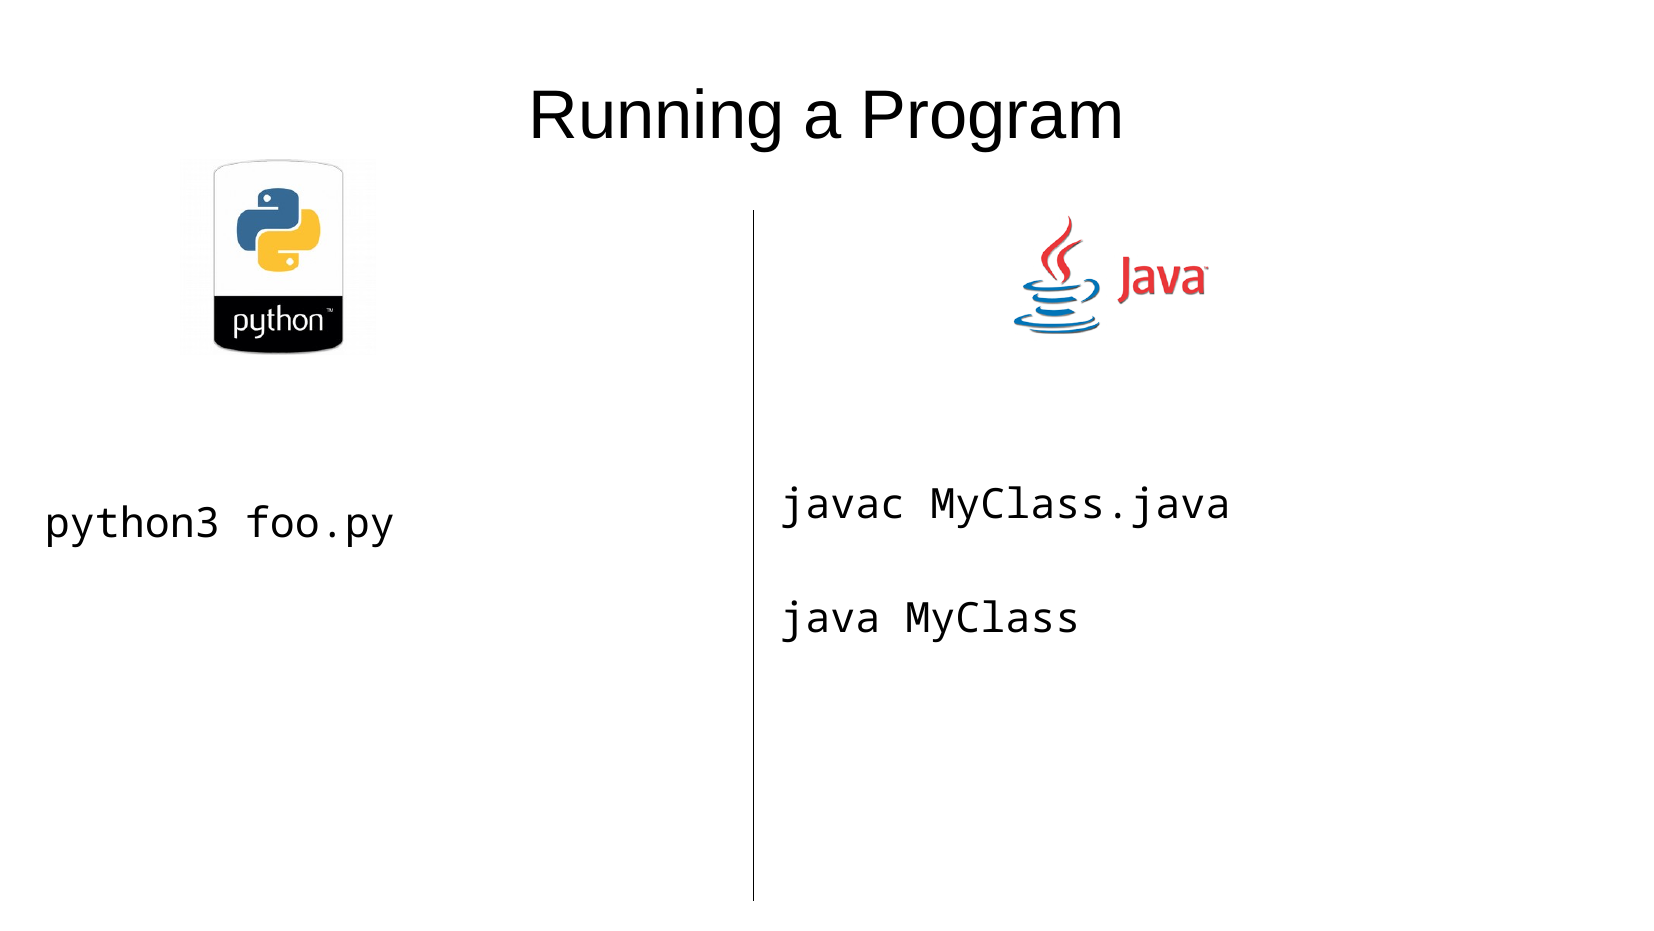

# Running a Program
python3 foo.py
javac MyClass.java
java MyClass